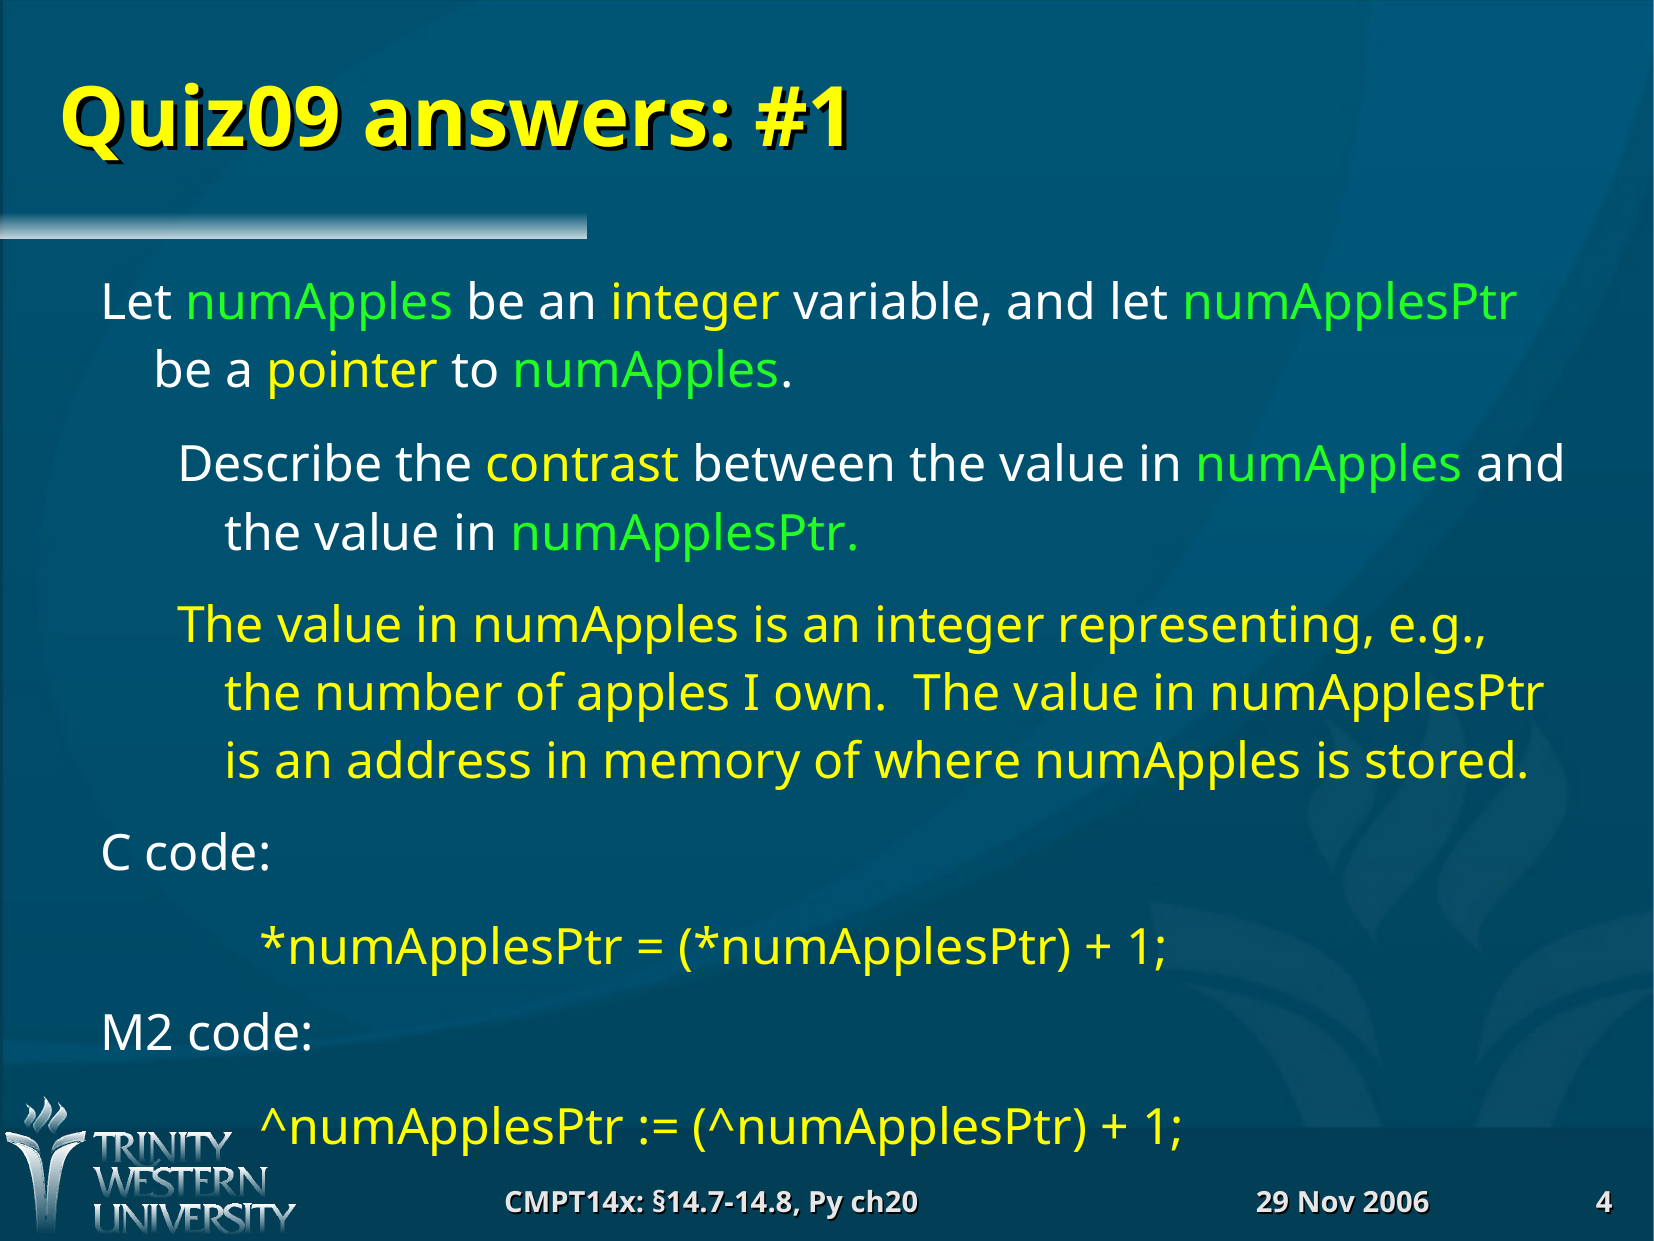

# Quiz09 answers: #1
Let numApples be an integer variable, and let numApplesPtr be a pointer to numApples.
Describe the contrast between the value in numApples and the value in numApplesPtr.
The value in numApples is an integer representing, e.g., the number of apples I own. The value in numApplesPtr is an address in memory of where numApples is stored.
C code:
*numApplesPtr = (*numApplesPtr) + 1;
M2 code:
^numApplesPtr := (^numApplesPtr) + 1;
CMPT14x: §14.7-14.8, Py ch20
29 Nov 2006
4